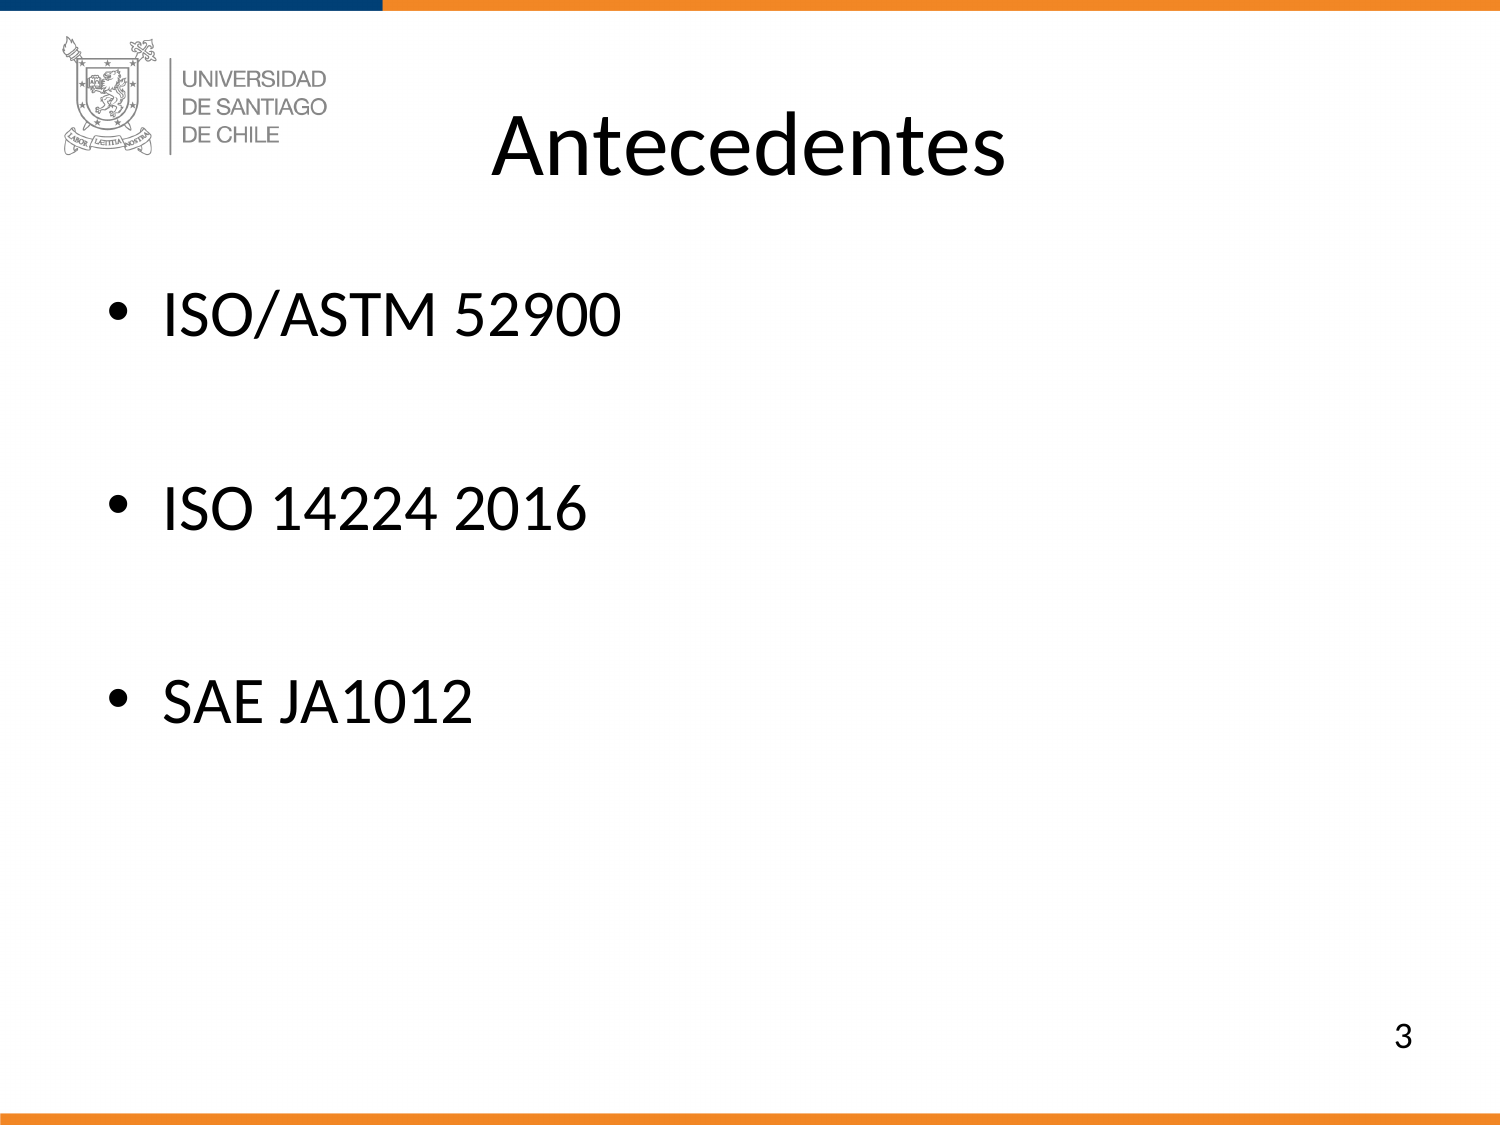

# Antecedentes
ISO/ASTM 52900
ISO 14224 2016
SAE JA1012